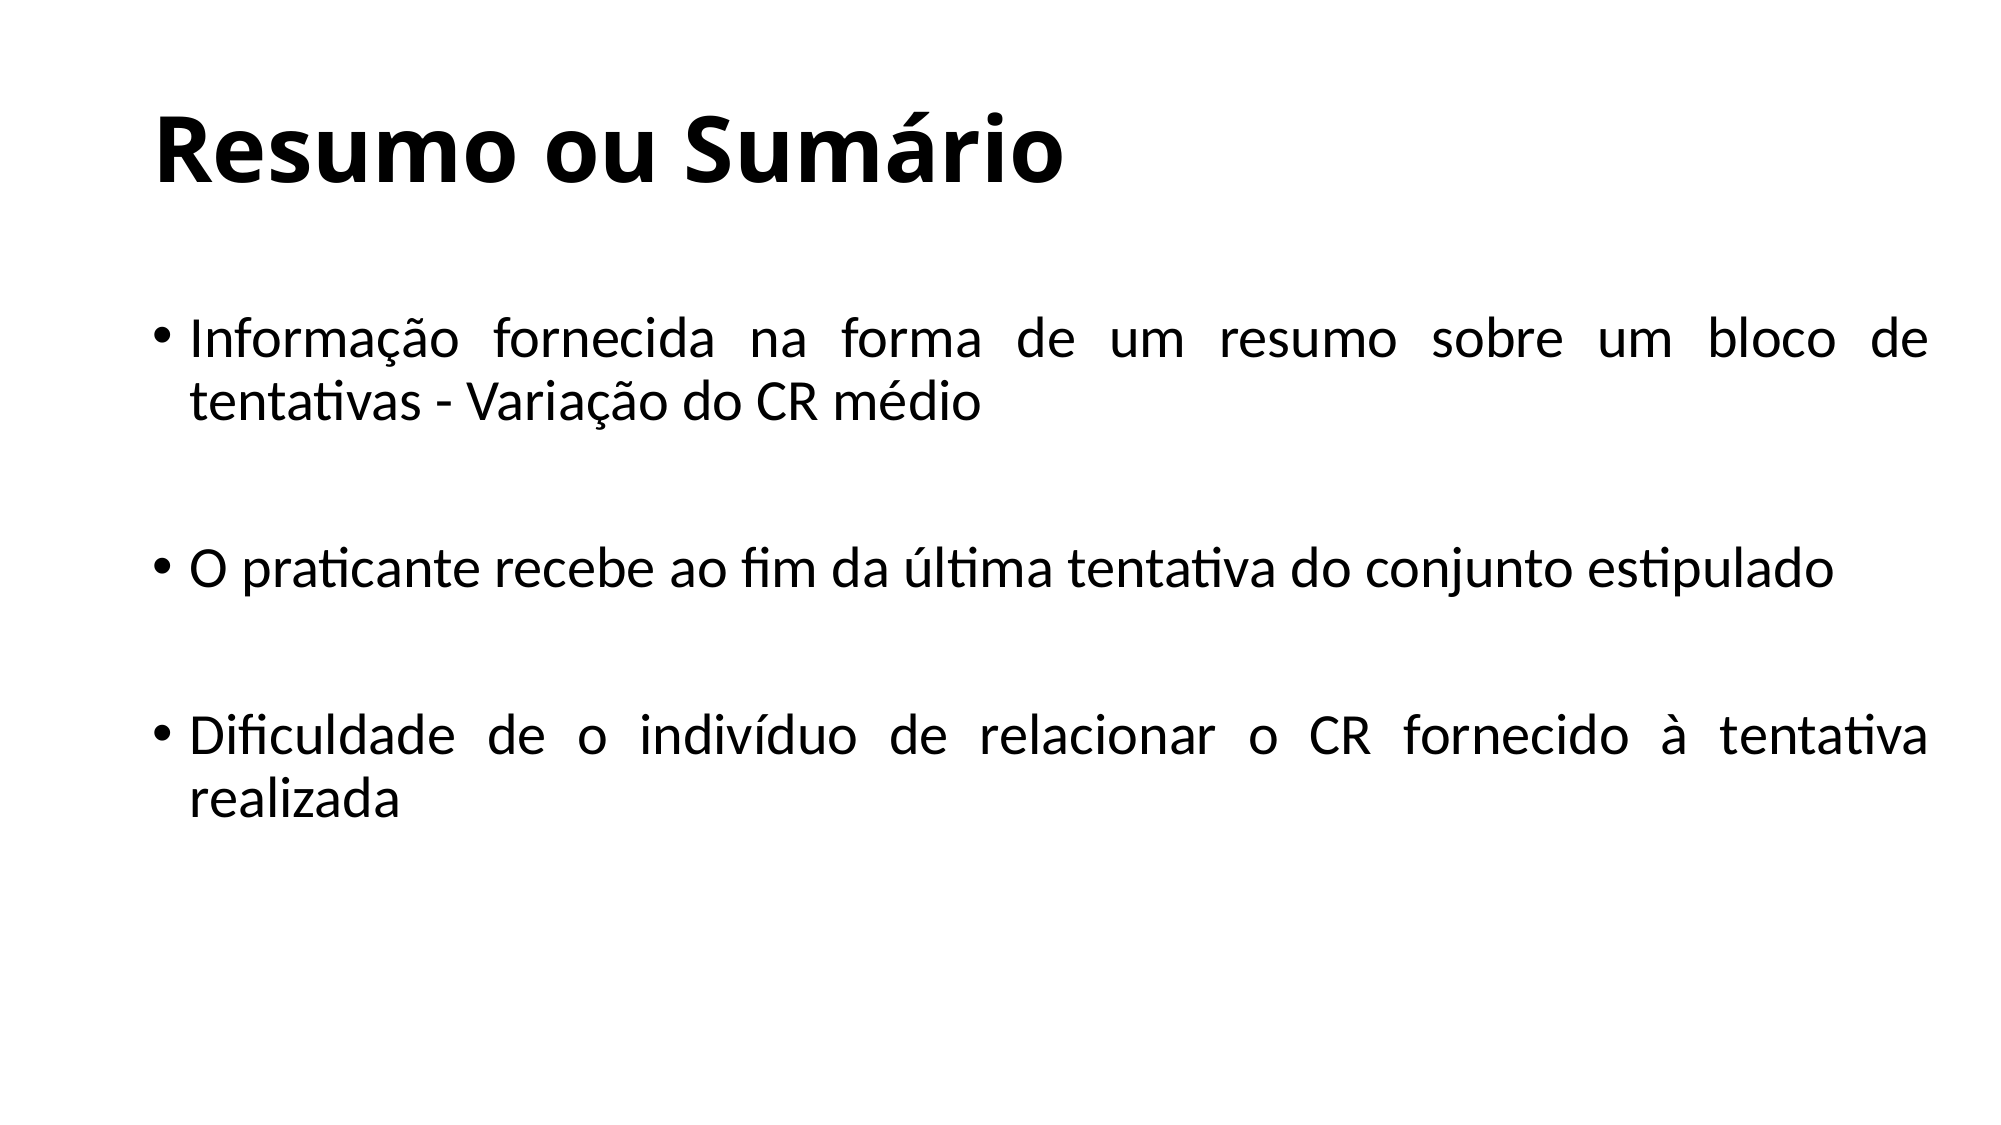

# Resumo ou Sumário
Informação fornecida na forma de um resumo sobre um bloco de tentativas - Variação do CR médio
O praticante recebe ao fim da última tentativa do conjunto estipulado
Dificuldade de o indivíduo de relacionar o CR fornecido à tentativa realizada